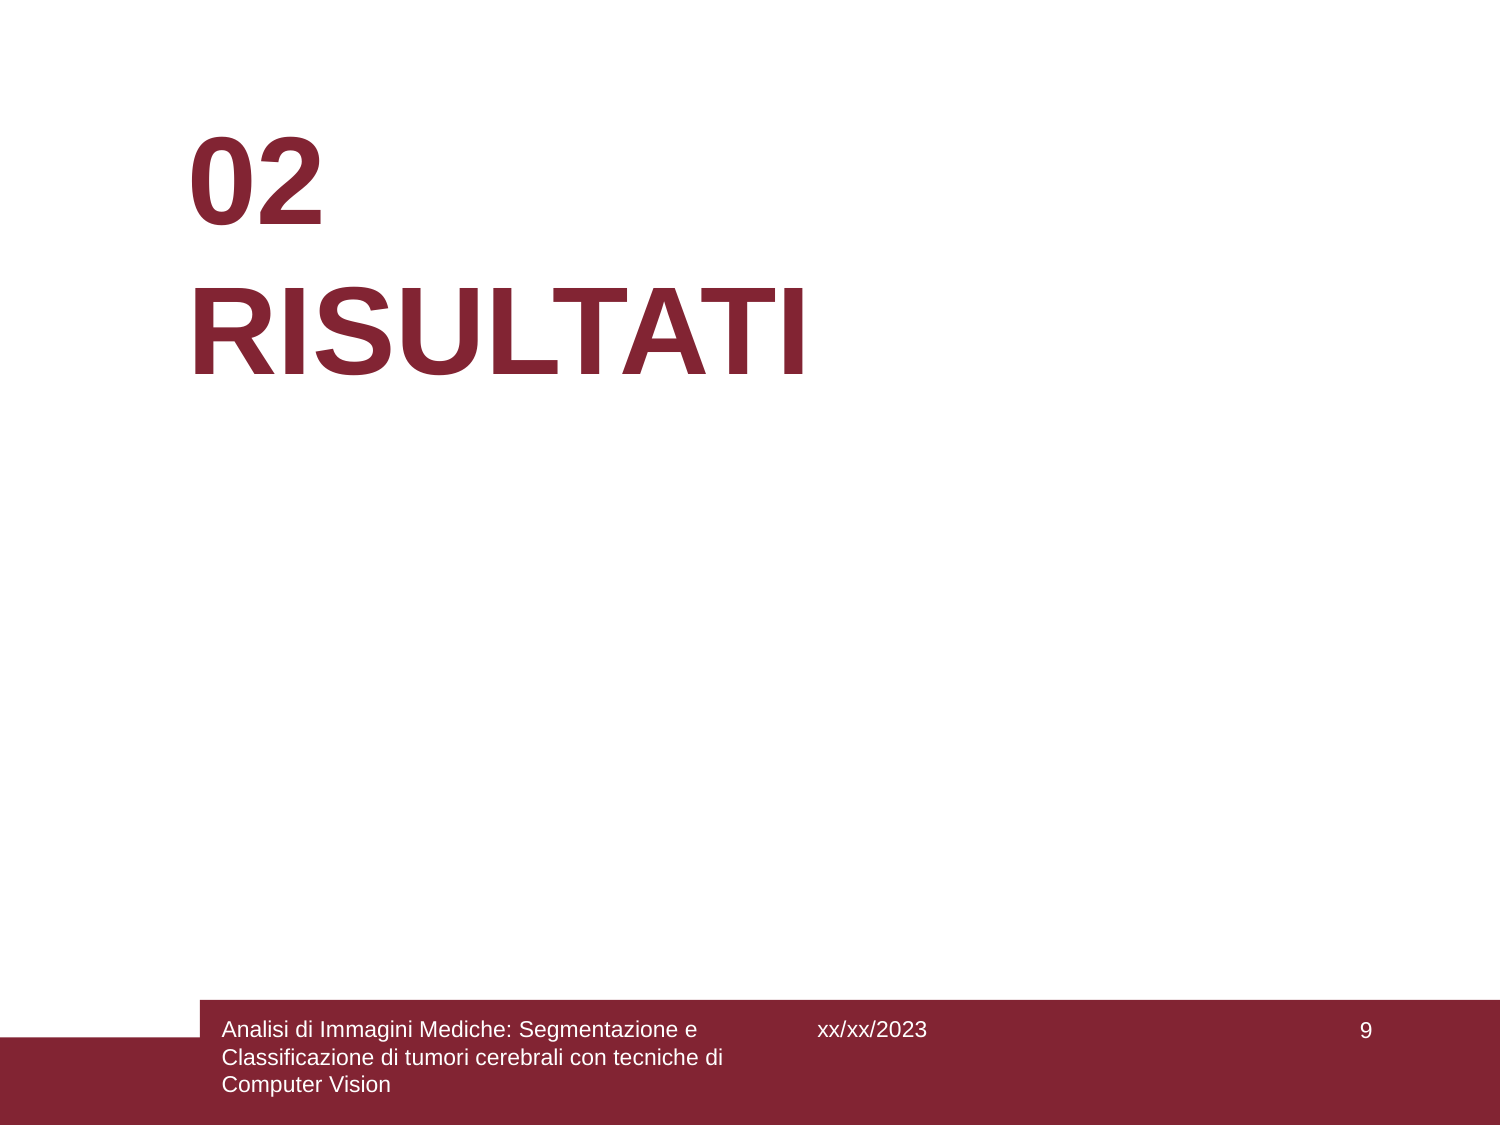

# 02 RISULTATI
Analisi di Immagini Mediche: Segmentazione e
Classificazione di tumori cerebrali con tecniche di
Computer Vision
xx/xx/2023